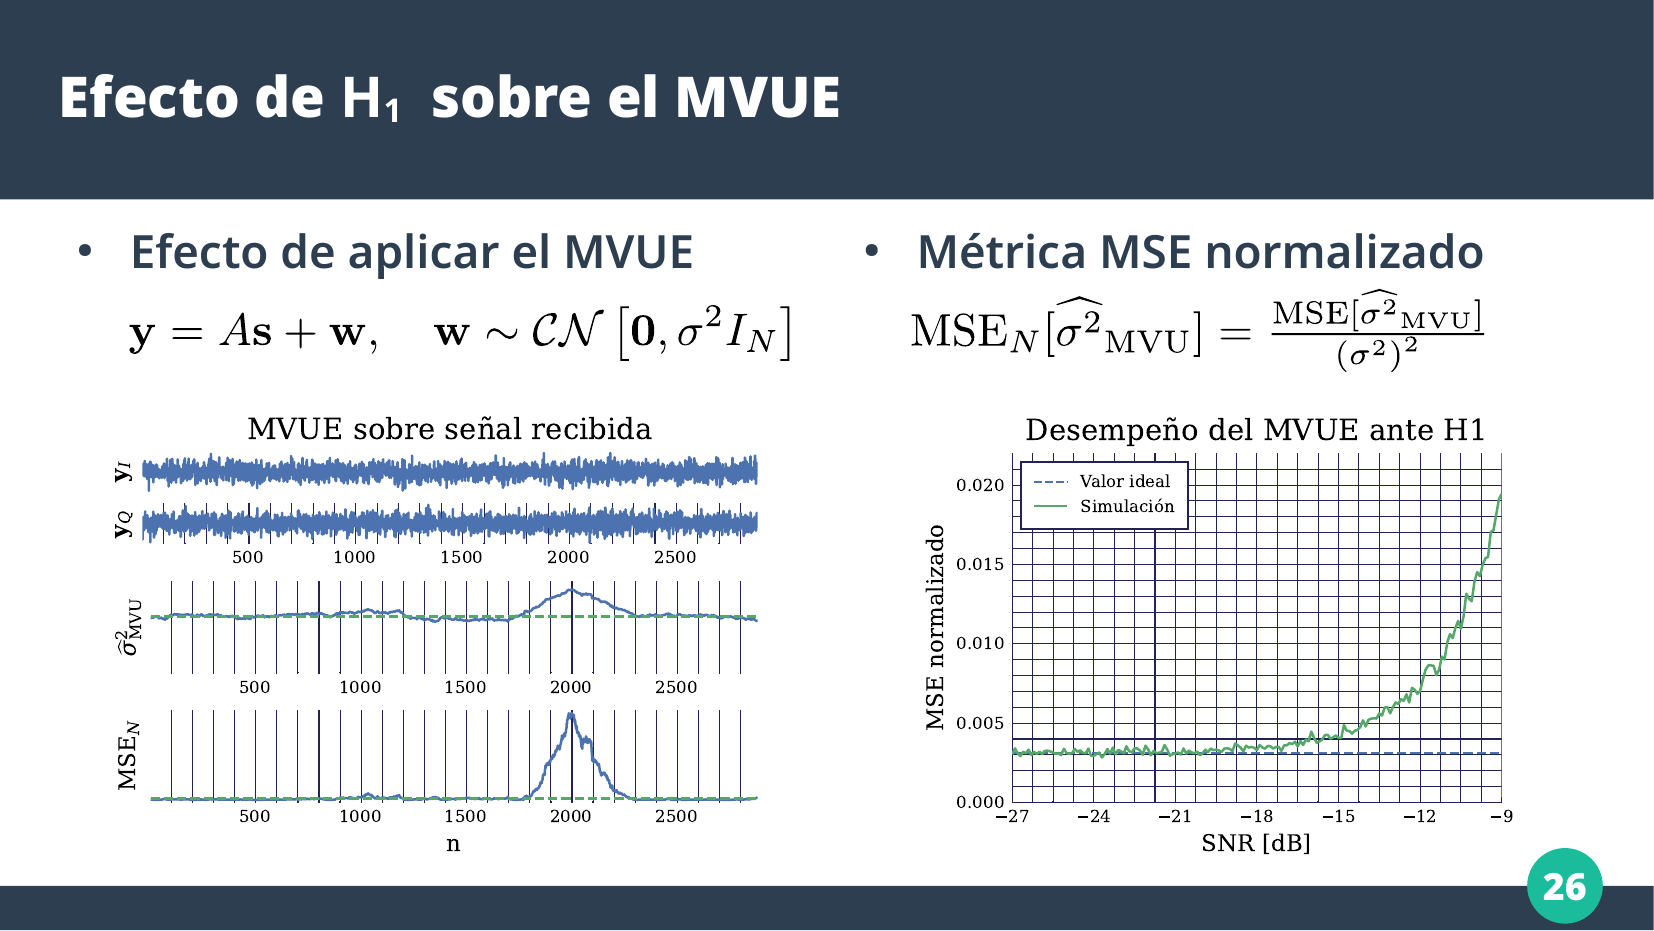

# Efecto de H1 sobre el MVUE
Efecto de aplicar el MVUE
Métrica MSE normalizado